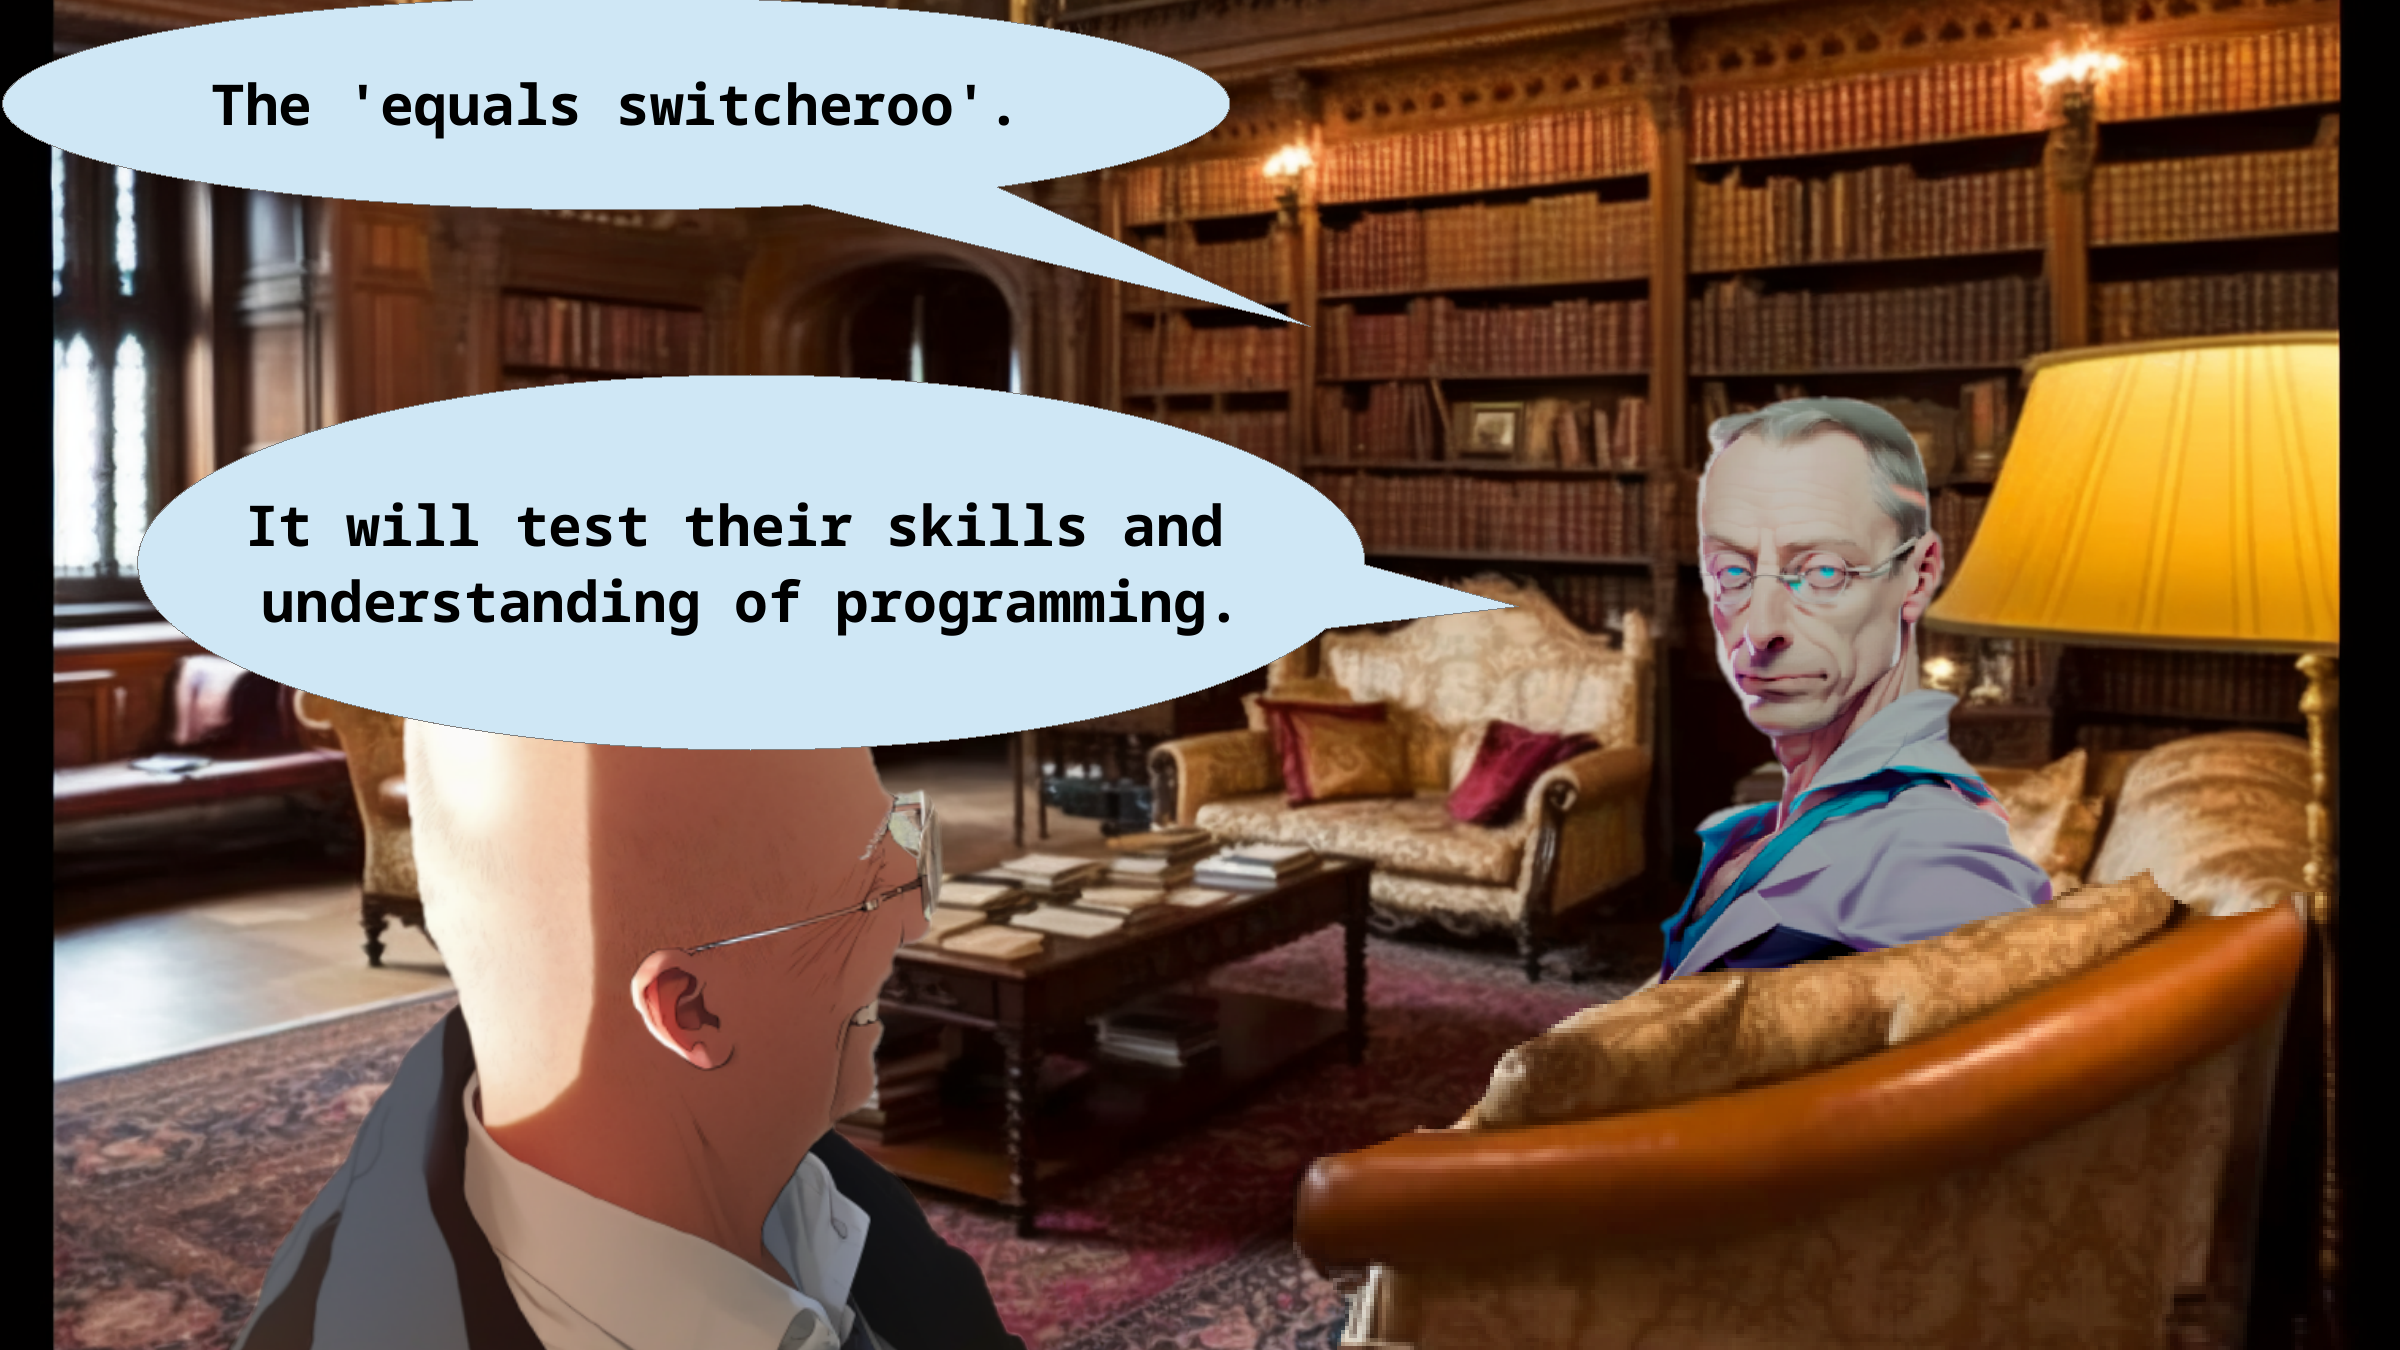

The 'equals switcheroo'.
It will test their skills and
understanding of programming.